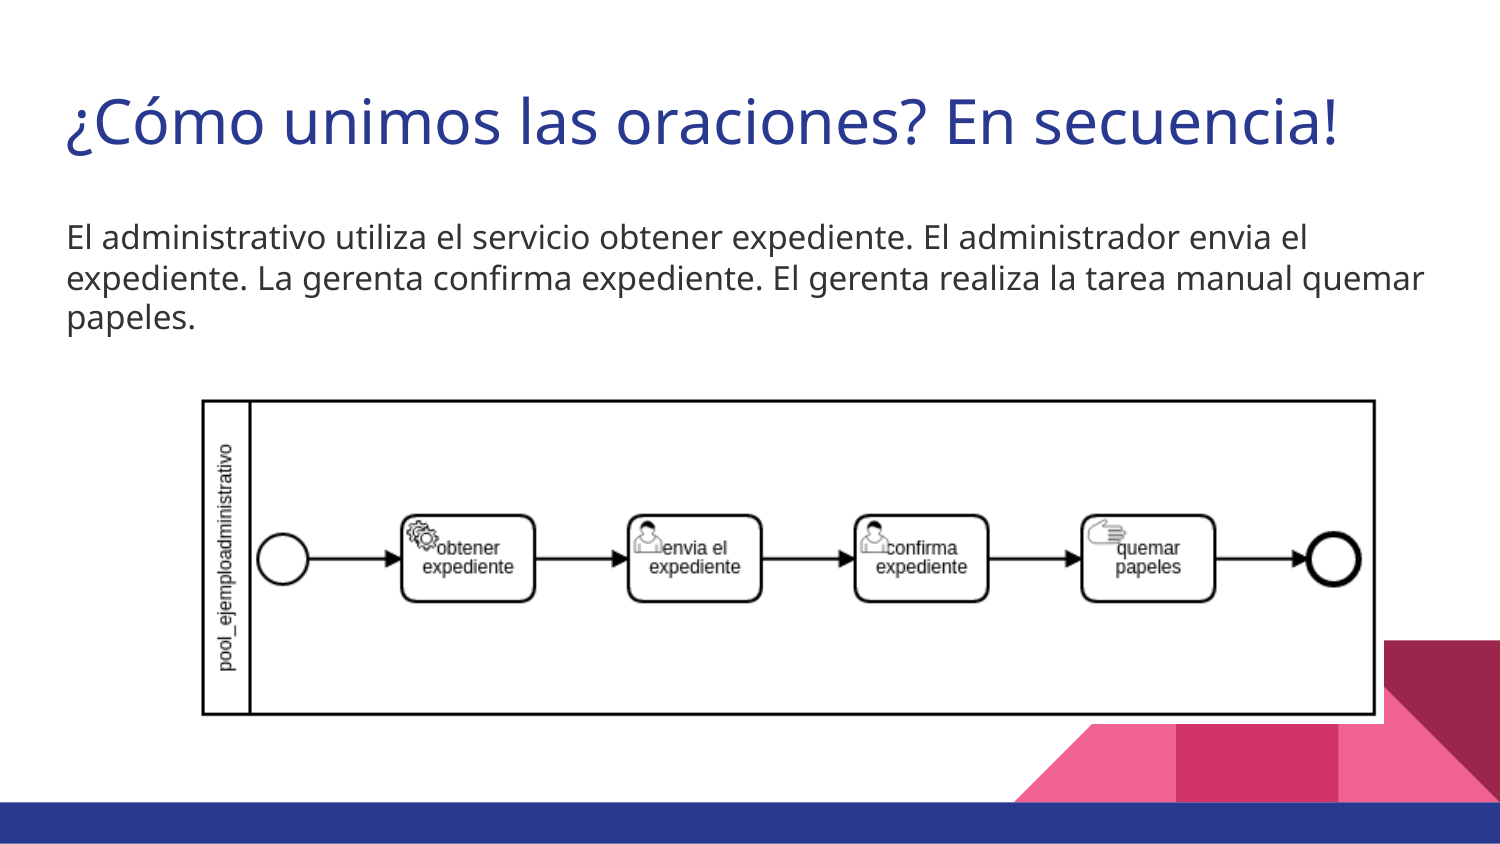

# ¿Cómo unimos las oraciones? En secuencia!
El administrativo utiliza el servicio obtener expediente. El administrador envia el expediente. La gerenta confirma expediente. El gerenta realiza la tarea manual quemar papeles.